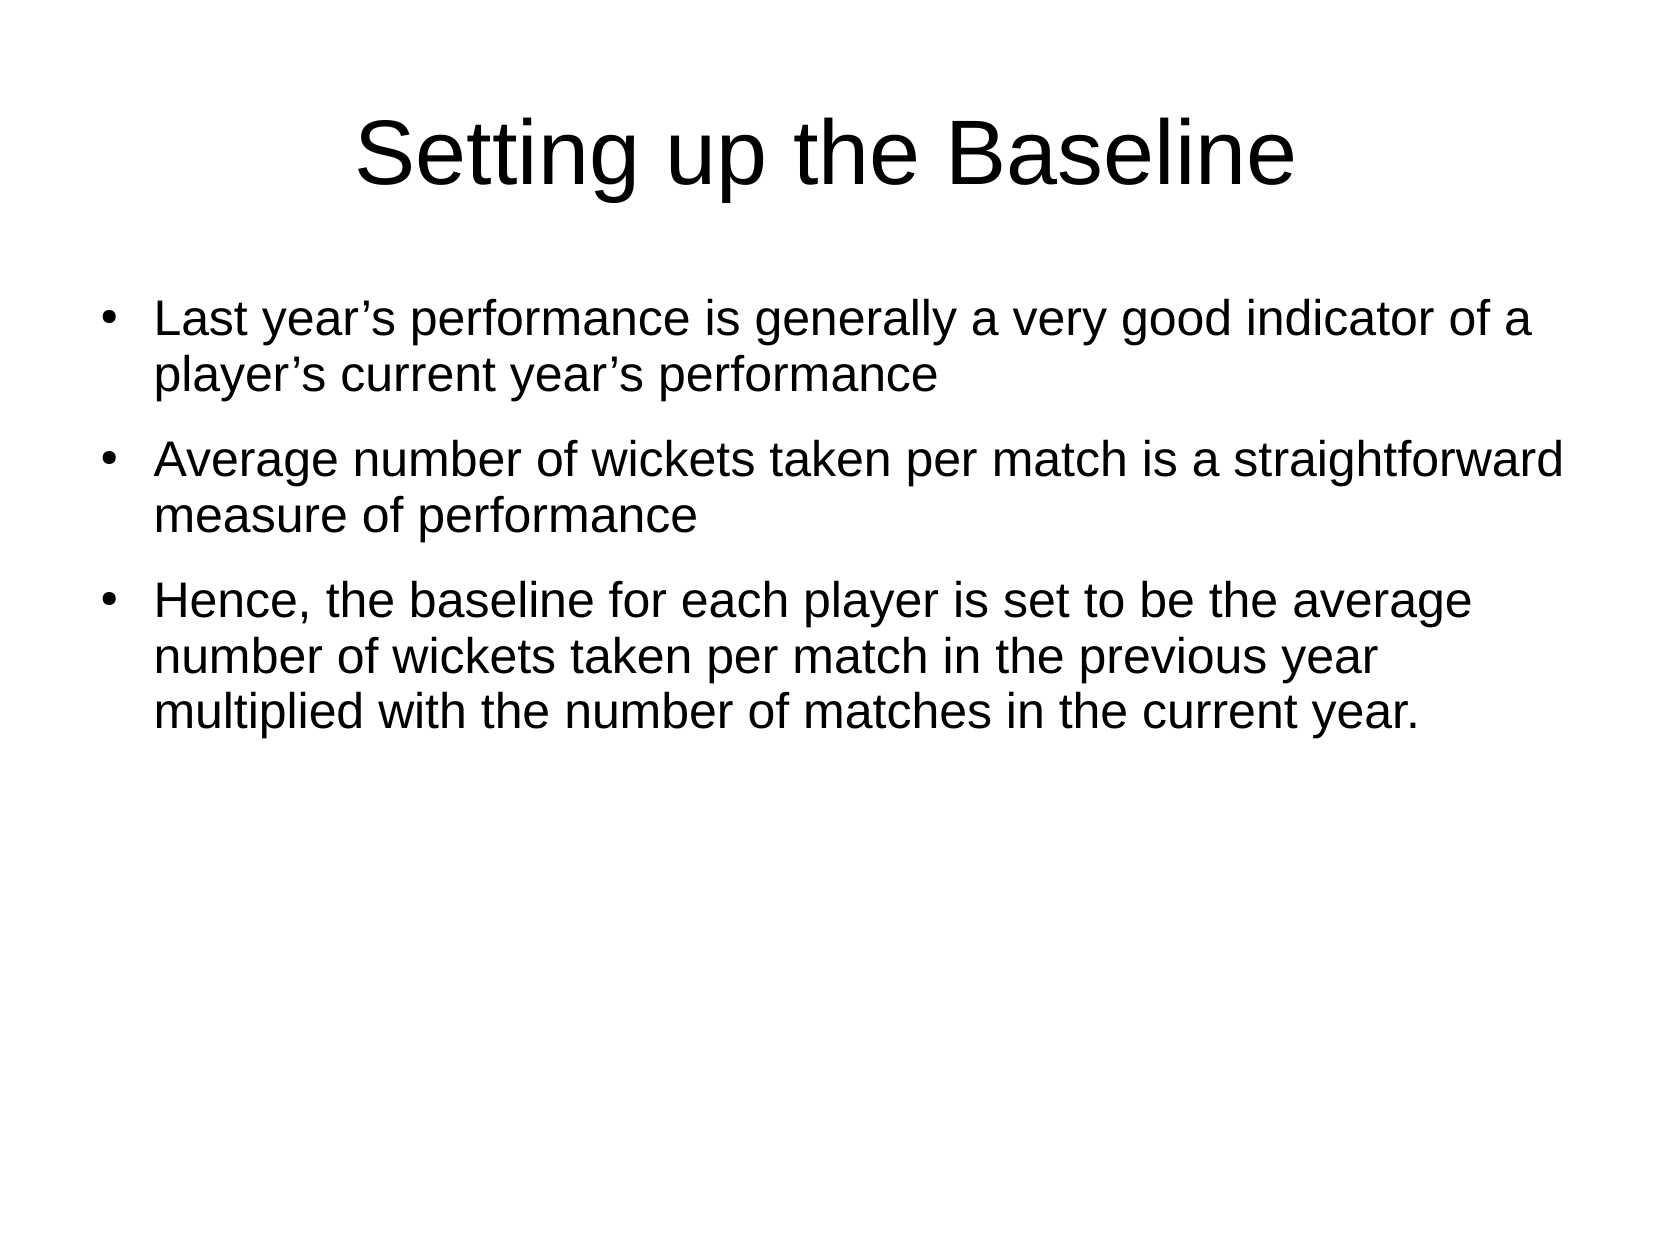

# Setting up the Baseline
Last year’s performance is generally a very good indicator of a player’s current year’s performance
Average number of wickets taken per match is a straightforward measure of performance
Hence, the baseline for each player is set to be the average number of wickets taken per match in the previous year multiplied with the number of matches in the current year.